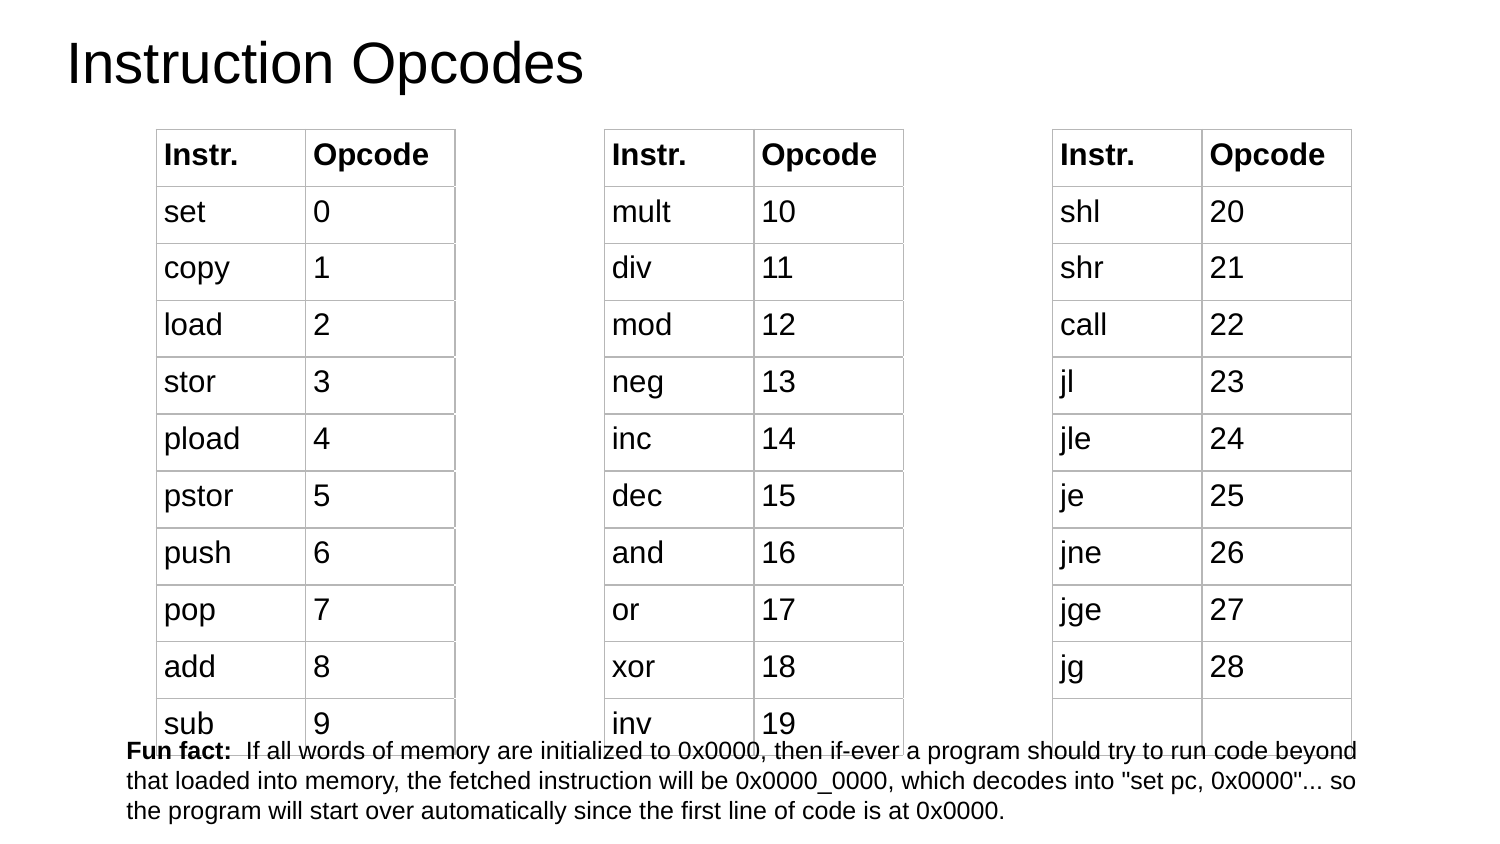

# Instruction Opcodes
| Instr. | Opcode | | Instr. | Opcode | | Instr. | Opcode |
| --- | --- | --- | --- | --- | --- | --- | --- |
| set | 0 | | mult | 10 | | shl | 20 |
| copy | 1 | | div | 11 | | shr | 21 |
| load | 2 | | mod | 12 | | call | 22 |
| stor | 3 | | neg | 13 | | jl | 23 |
| pload | 4 | | inc | 14 | | jle | 24 |
| pstor | 5 | | dec | 15 | | je | 25 |
| push | 6 | | and | 16 | | jne | 26 |
| pop | 7 | | or | 17 | | jge | 27 |
| add | 8 | | xor | 18 | | jg | 28 |
| sub | 9 | | inv | 19 | | | |
Fun fact: If all words of memory are initialized to 0x0000, then if-ever a program should try to run code beyond that loaded into memory, the fetched instruction will be 0x0000_0000, which decodes into "set pc, 0x0000"... so the program will start over automatically since the first line of code is at 0x0000.